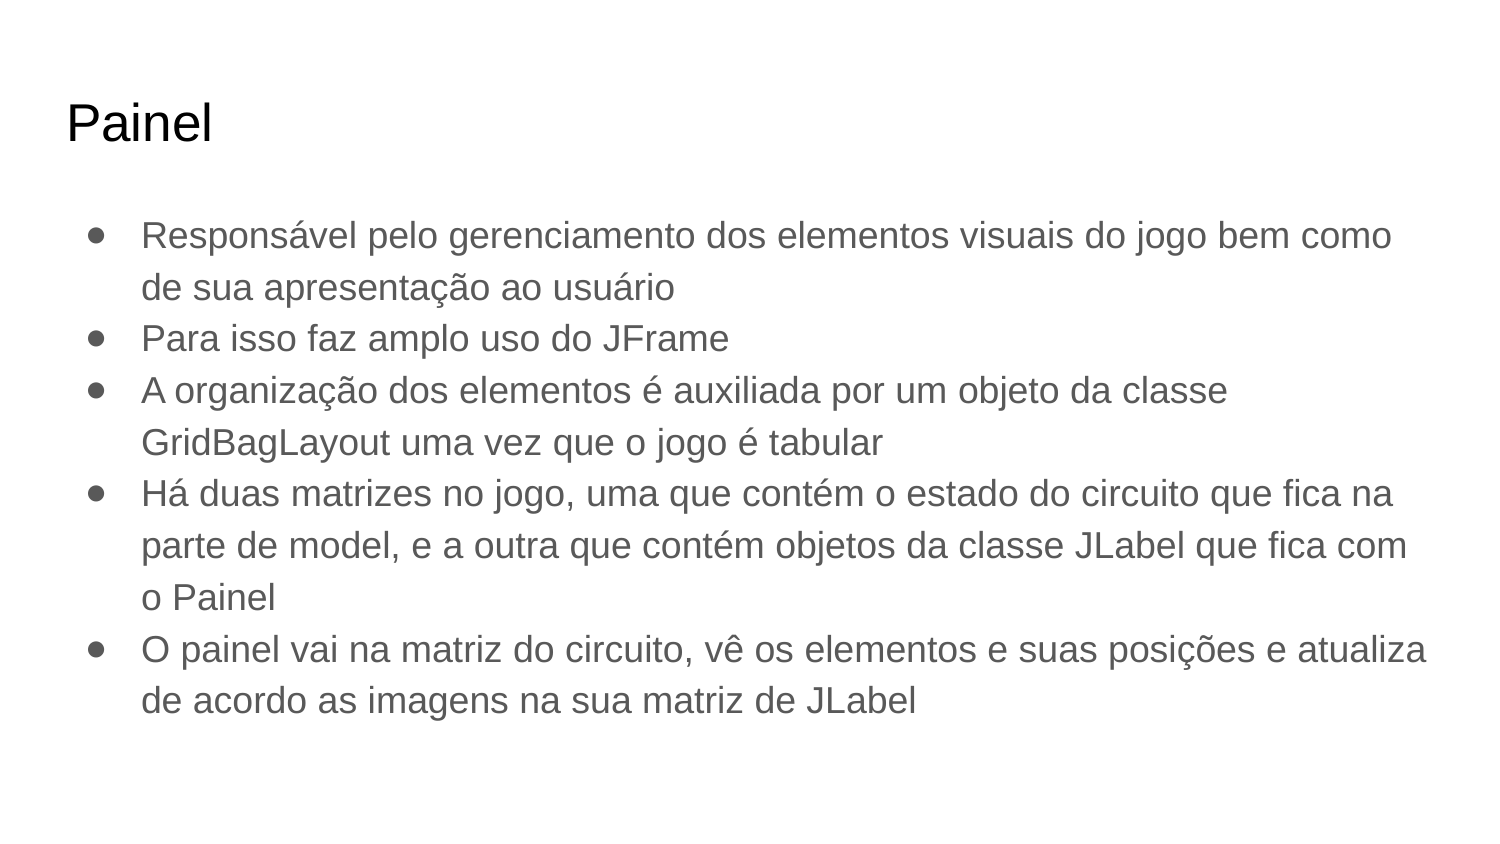

# Painel
Responsável pelo gerenciamento dos elementos visuais do jogo bem como de sua apresentação ao usuário
Para isso faz amplo uso do JFrame
A organização dos elementos é auxiliada por um objeto da classe GridBagLayout uma vez que o jogo é tabular
Há duas matrizes no jogo, uma que contém o estado do circuito que fica na parte de model, e a outra que contém objetos da classe JLabel que fica com o Painel
O painel vai na matriz do circuito, vê os elementos e suas posições e atualiza de acordo as imagens na sua matriz de JLabel